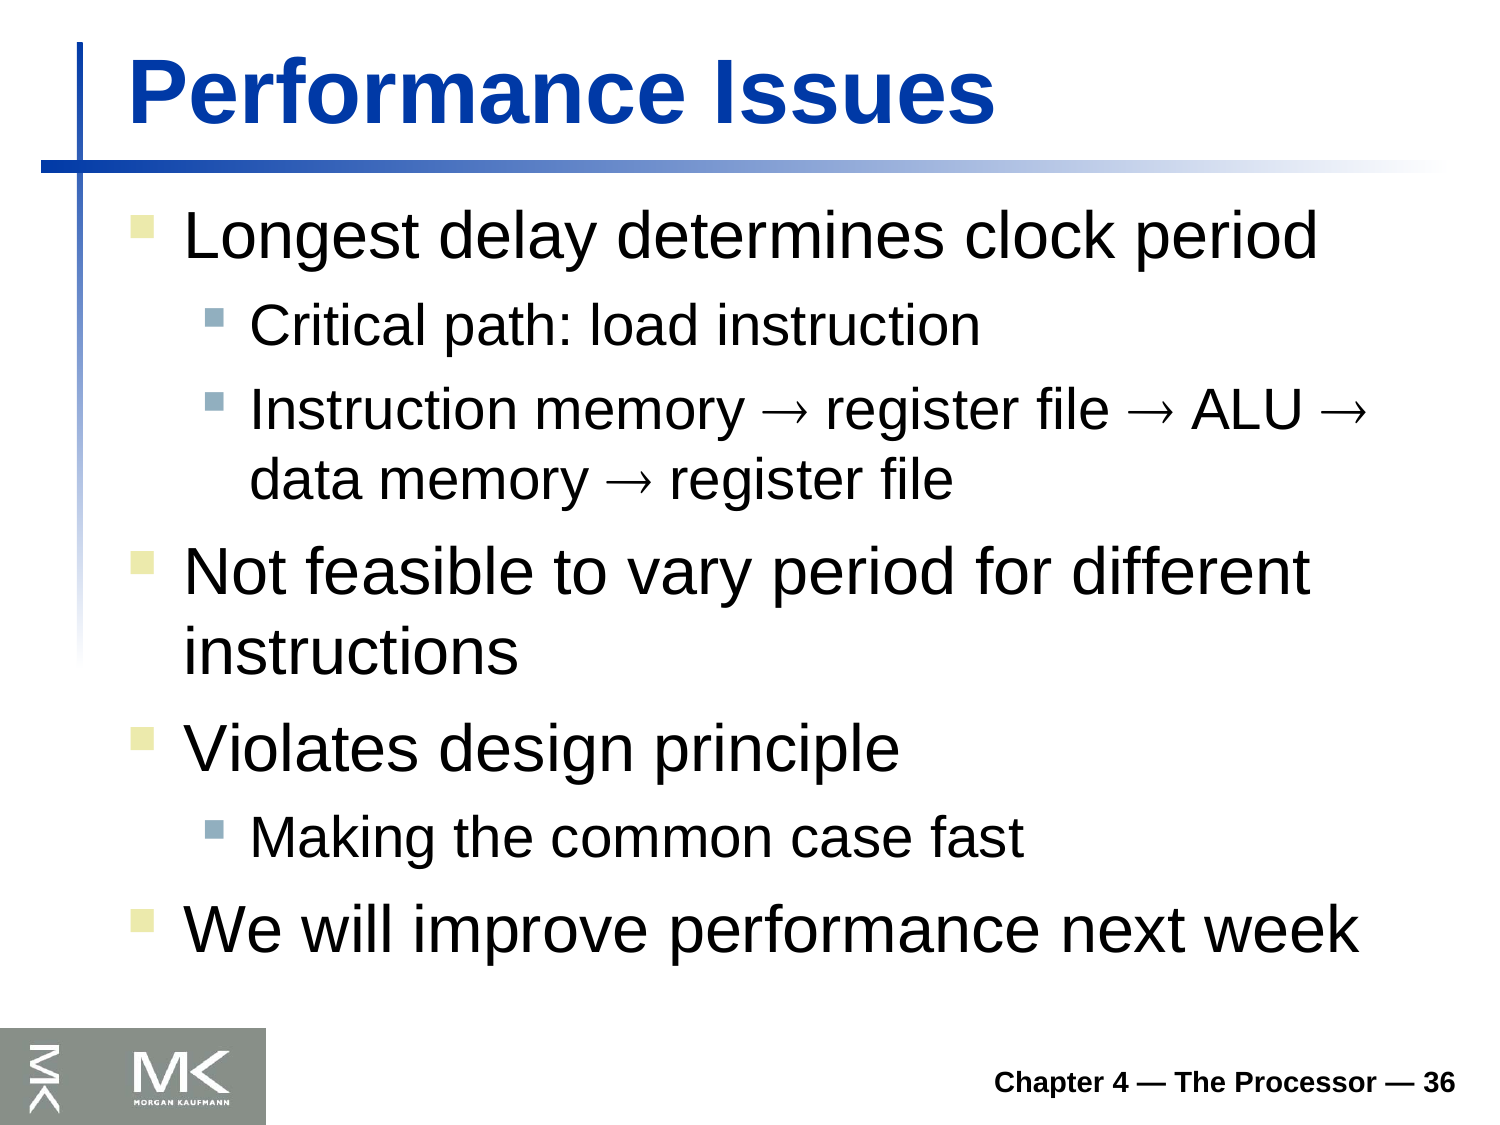

# Performance Issues
Longest delay determines clock period
Critical path: load instruction
Instruction memory  register file  ALU  data memory  register file
Not feasible to vary period for different instructions
Violates design principle
Making the common case fast
We will improve performance next week
Chapter 4 — The Processor —